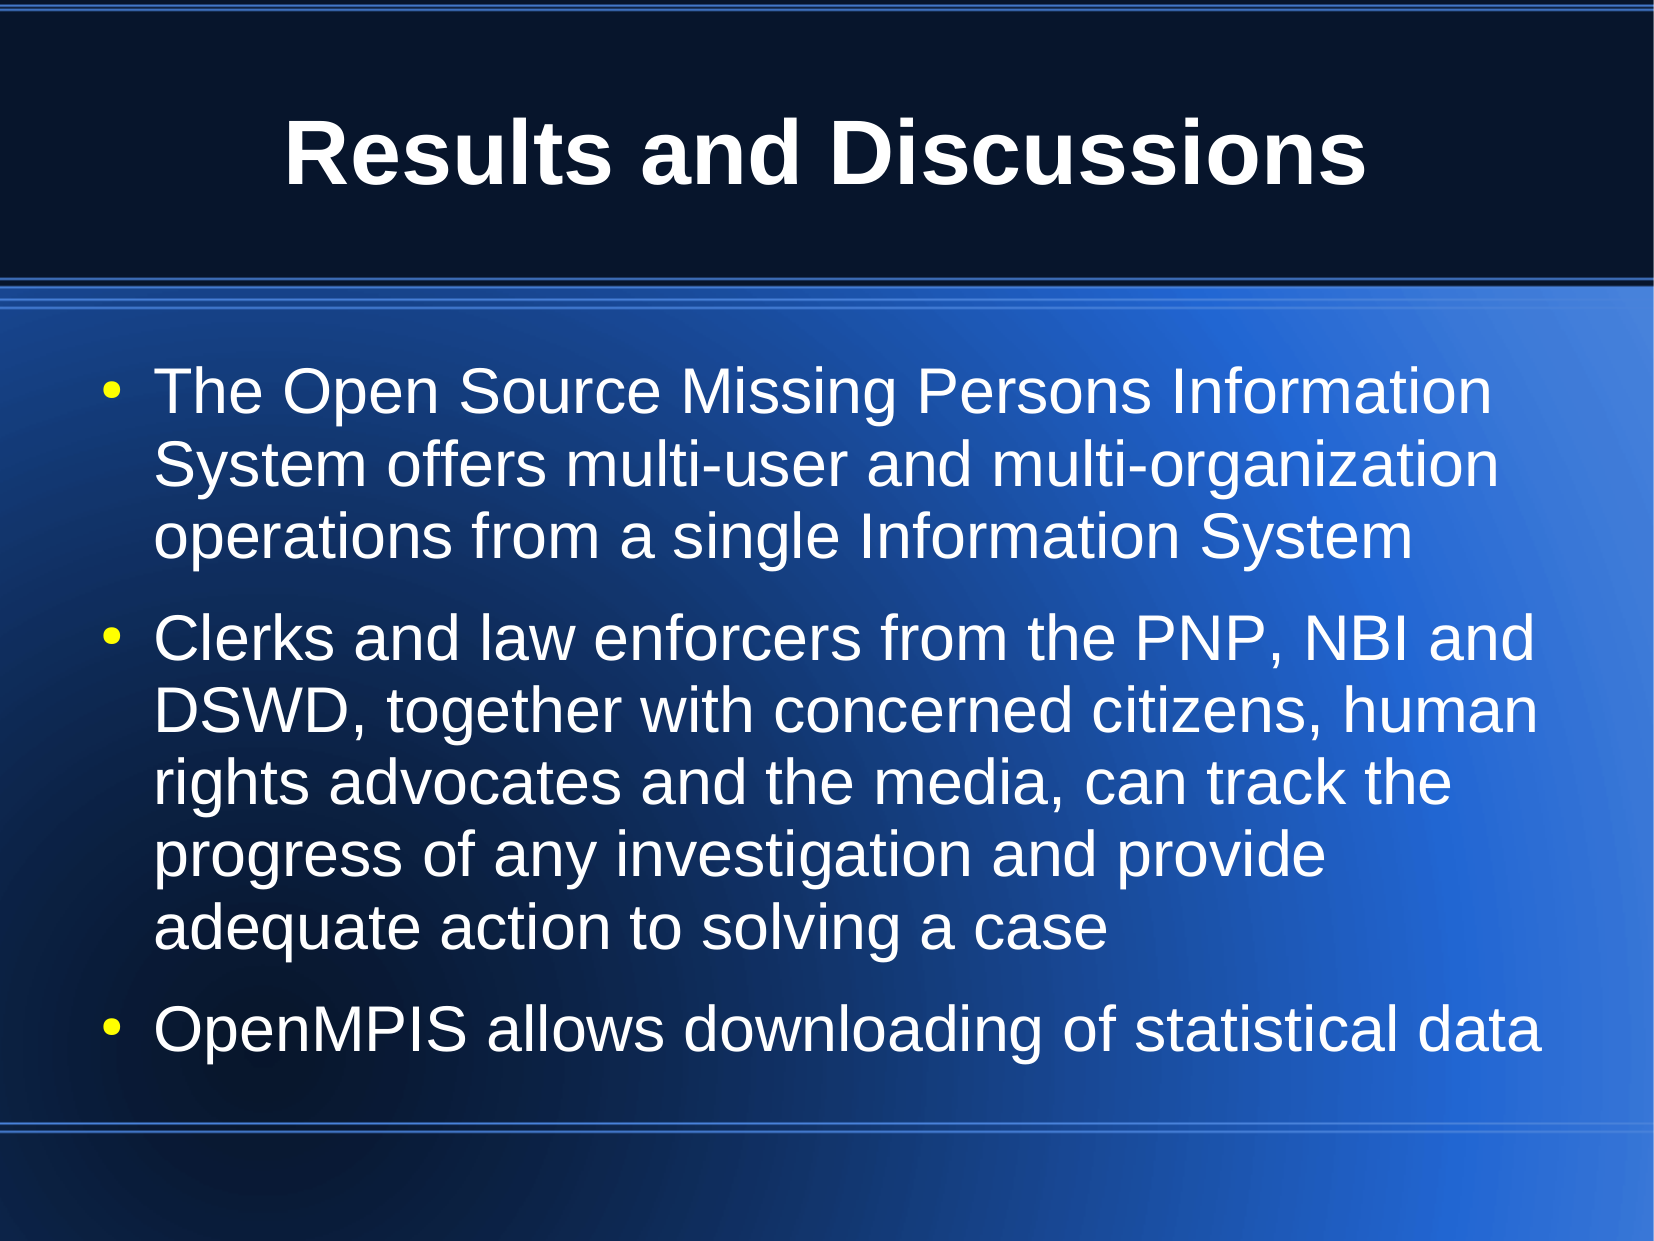

# Results and Discussions
The Open Source Missing Persons Information System offers multi-user and multi-organization operations from a single Information System
Clerks and law enforcers from the PNP, NBI and DSWD, together with concerned citizens, human rights advocates and the media, can track the progress of any investigation and provide adequate action to solving a case
OpenMPIS allows downloading of statistical data